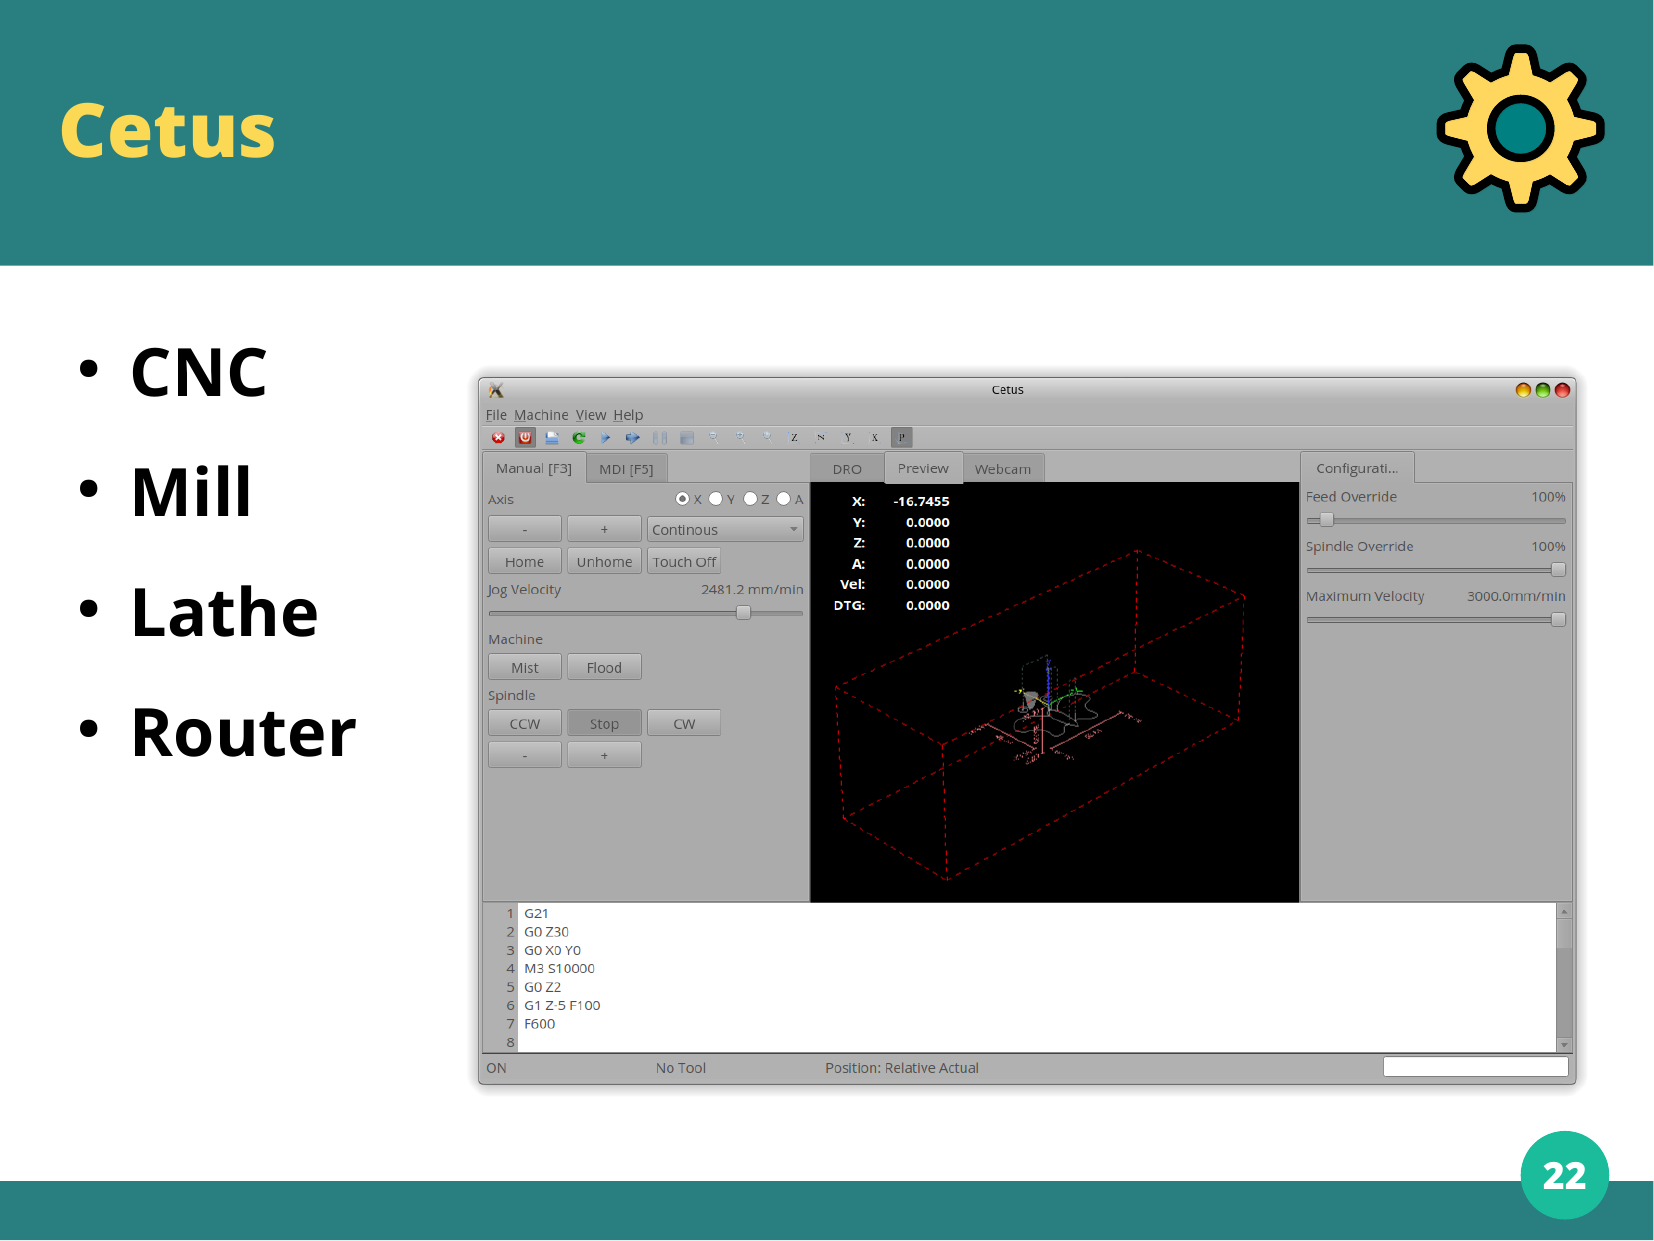

# Cetus
CNC
Mill
Lathe
Router
22